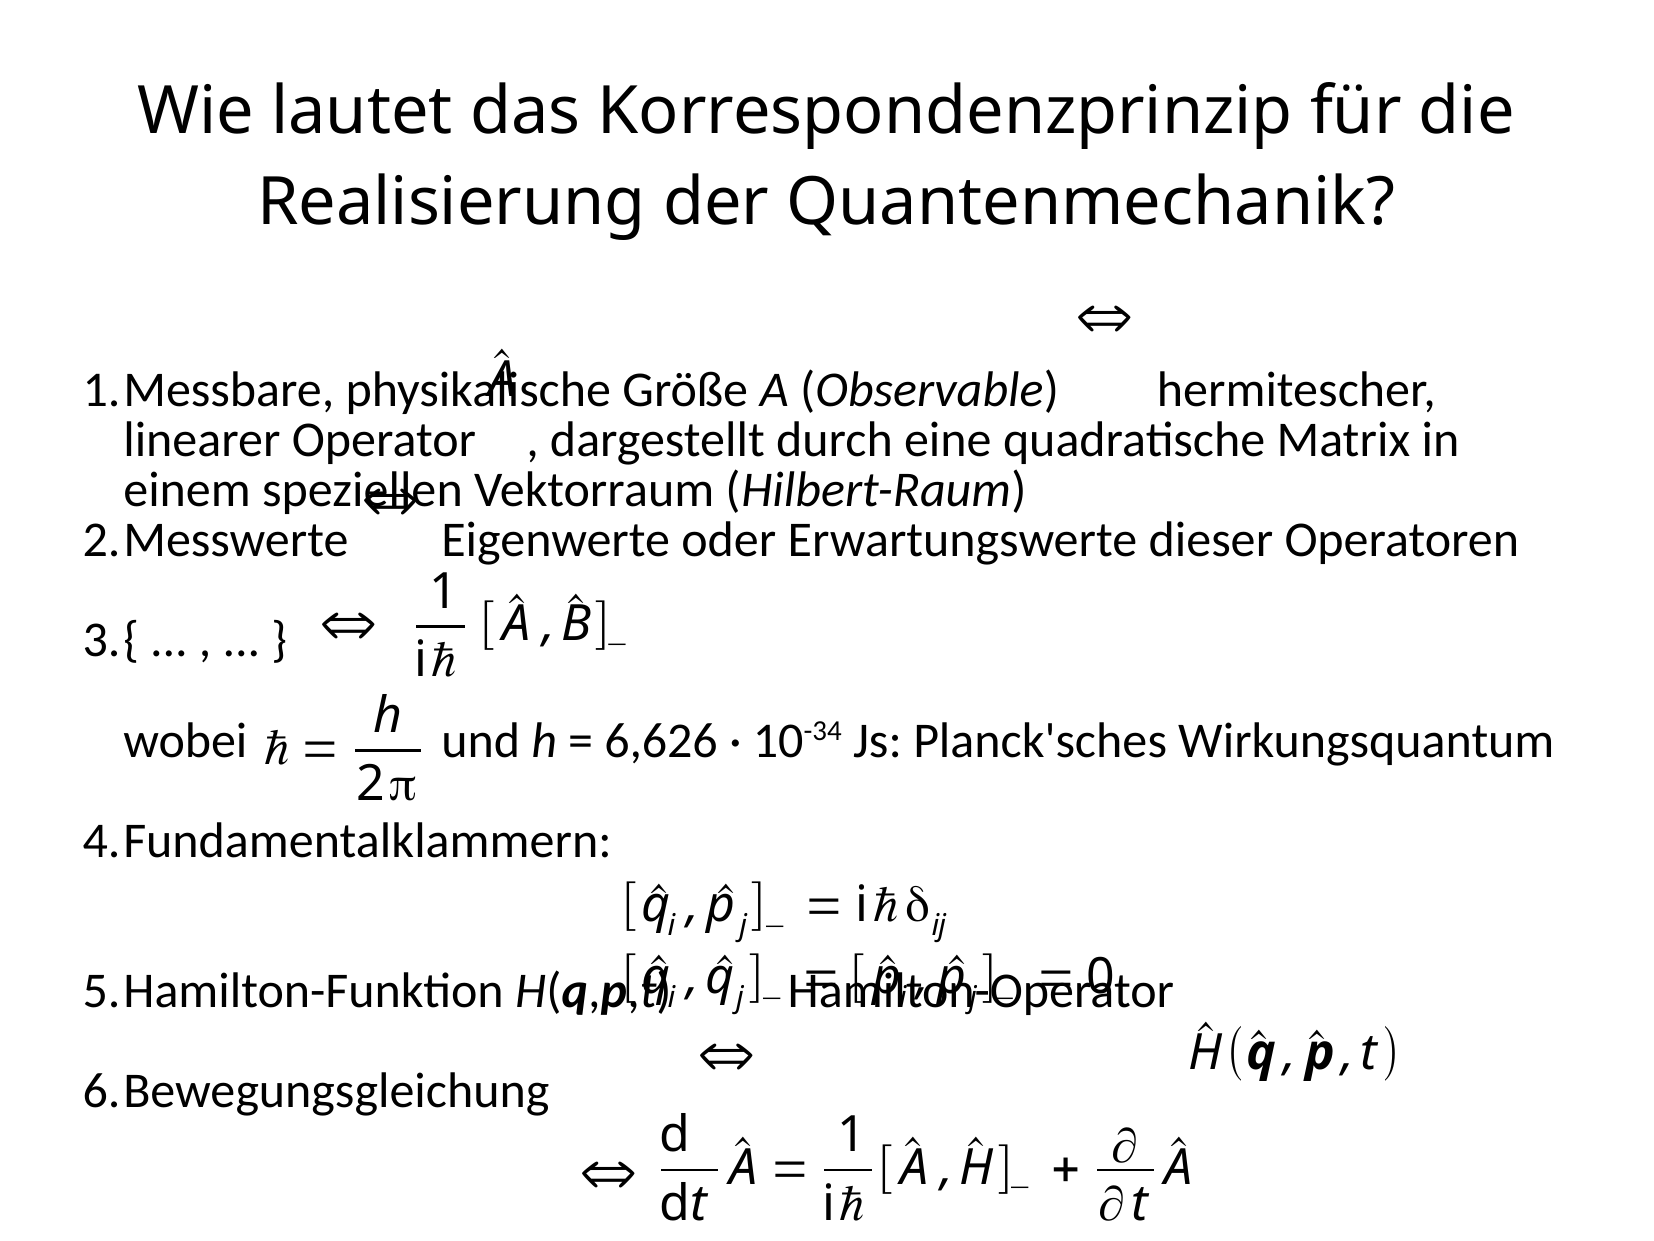

# Wie lautet das Korrespondenzprinzip für die Realisierung der Quantenmechanik?
Messbare, physikalische Größe A (Observable)		hermitescher, linearer Operator	 , dargestellt durch eine quadratische Matrix in einem speziellen Vektorraum (Hilbert-Raum)
Messwerte	 Eigenwerte oder Erwartungswerte dieser Operatoren
{ ... , ... }
wobei			 und h = 6,626 · 10-34 Js: Planck'sches Wirkungsquantum
Fundamentalklammern:
Hamilton-Funktion H(q,p,t)		Hamilton-Operator
Bewegungsgleichung